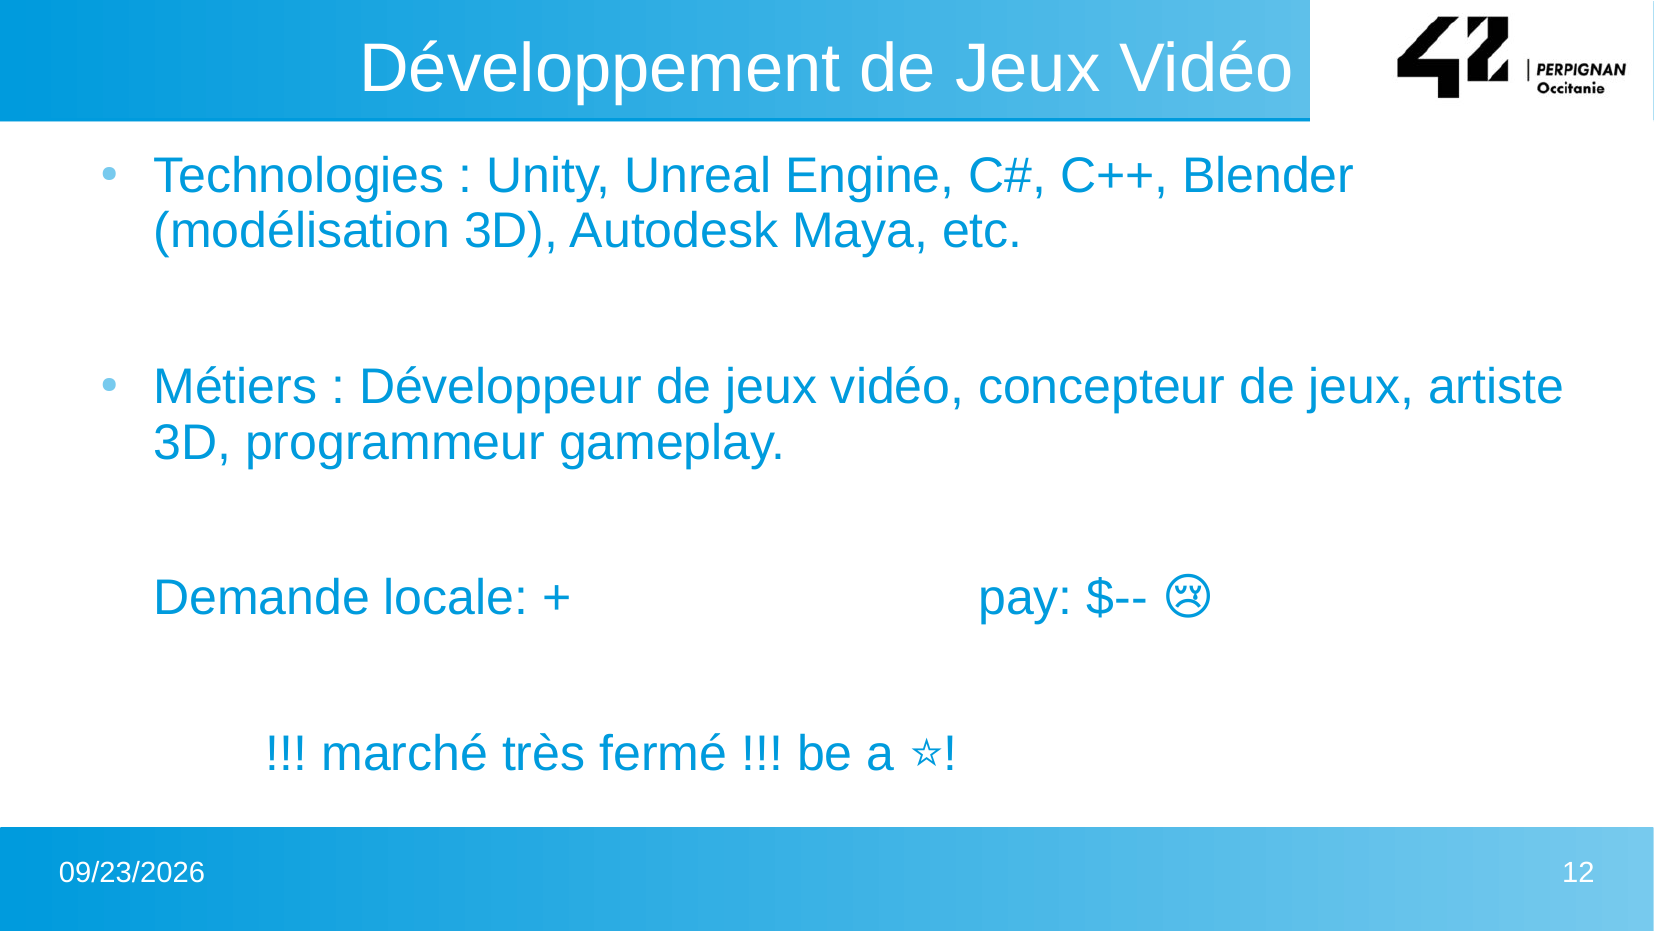

# Développement de Jeux Vidéo
Technologies : Unity, Unreal Engine, C#, C++, Blender (modélisation 3D), Autodesk Maya, etc.
Métiers : Développeur de jeux vidéo, concepteur de jeux, artiste 3D, programmeur gameplay.
Demande locale: +						pay: $-- 😢
 !!! marché très fermé !!! be a ⭐!
12